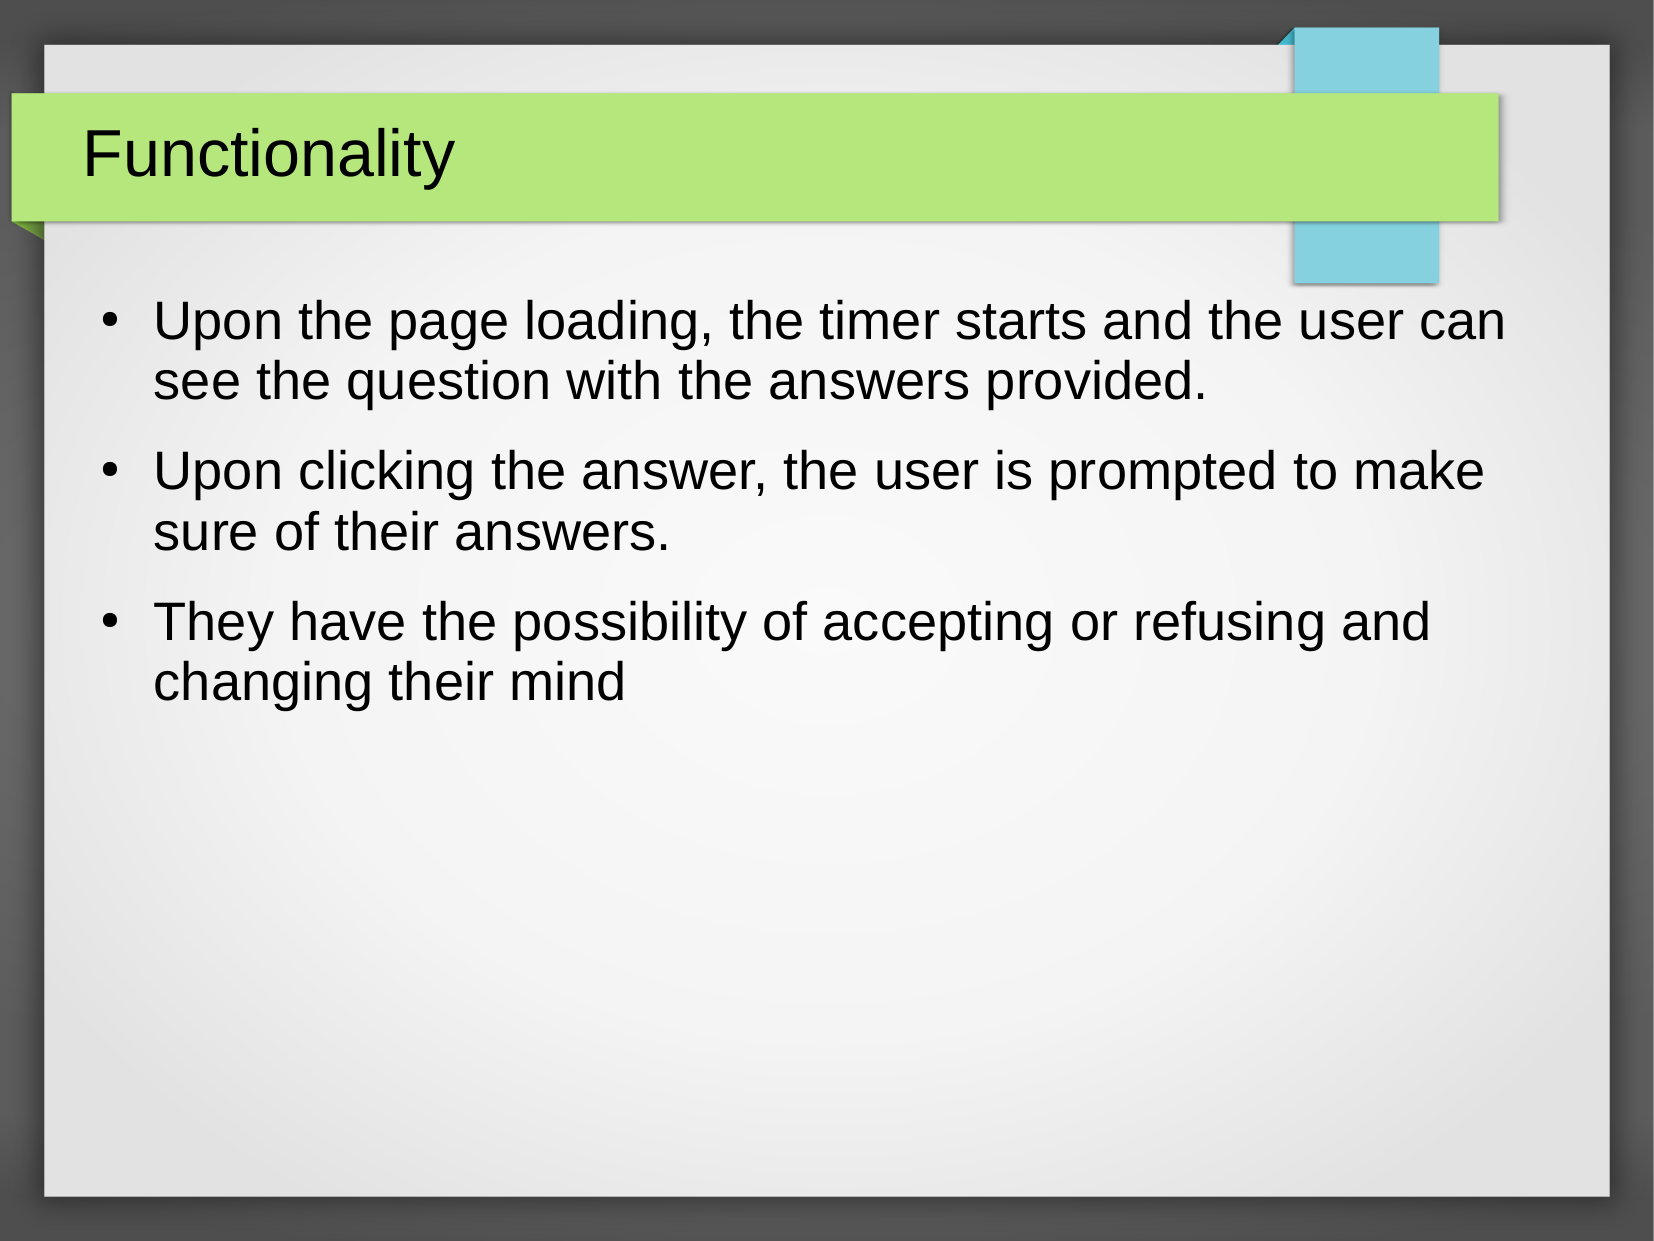

# Functionality
Upon the page loading, the timer starts and the user can see the question with the answers provided.
Upon clicking the answer, the user is prompted to make sure of their answers.
They have the possibility of accepting or refusing and changing their mind